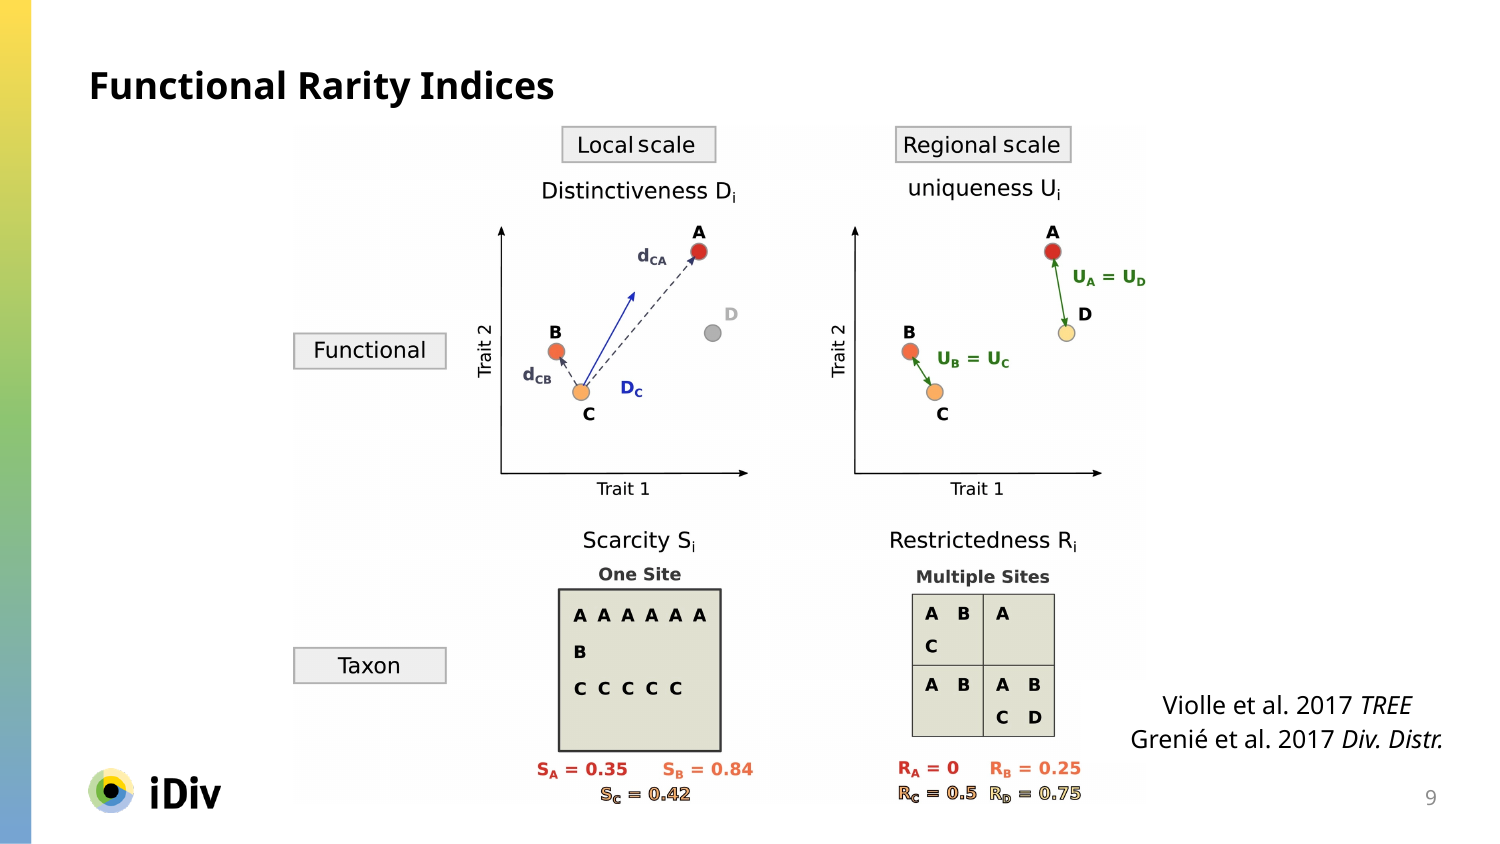

# Functional Rarity Indices
Violle et al. 2017 TREE
Grenié et al. 2017 Div. Distr.